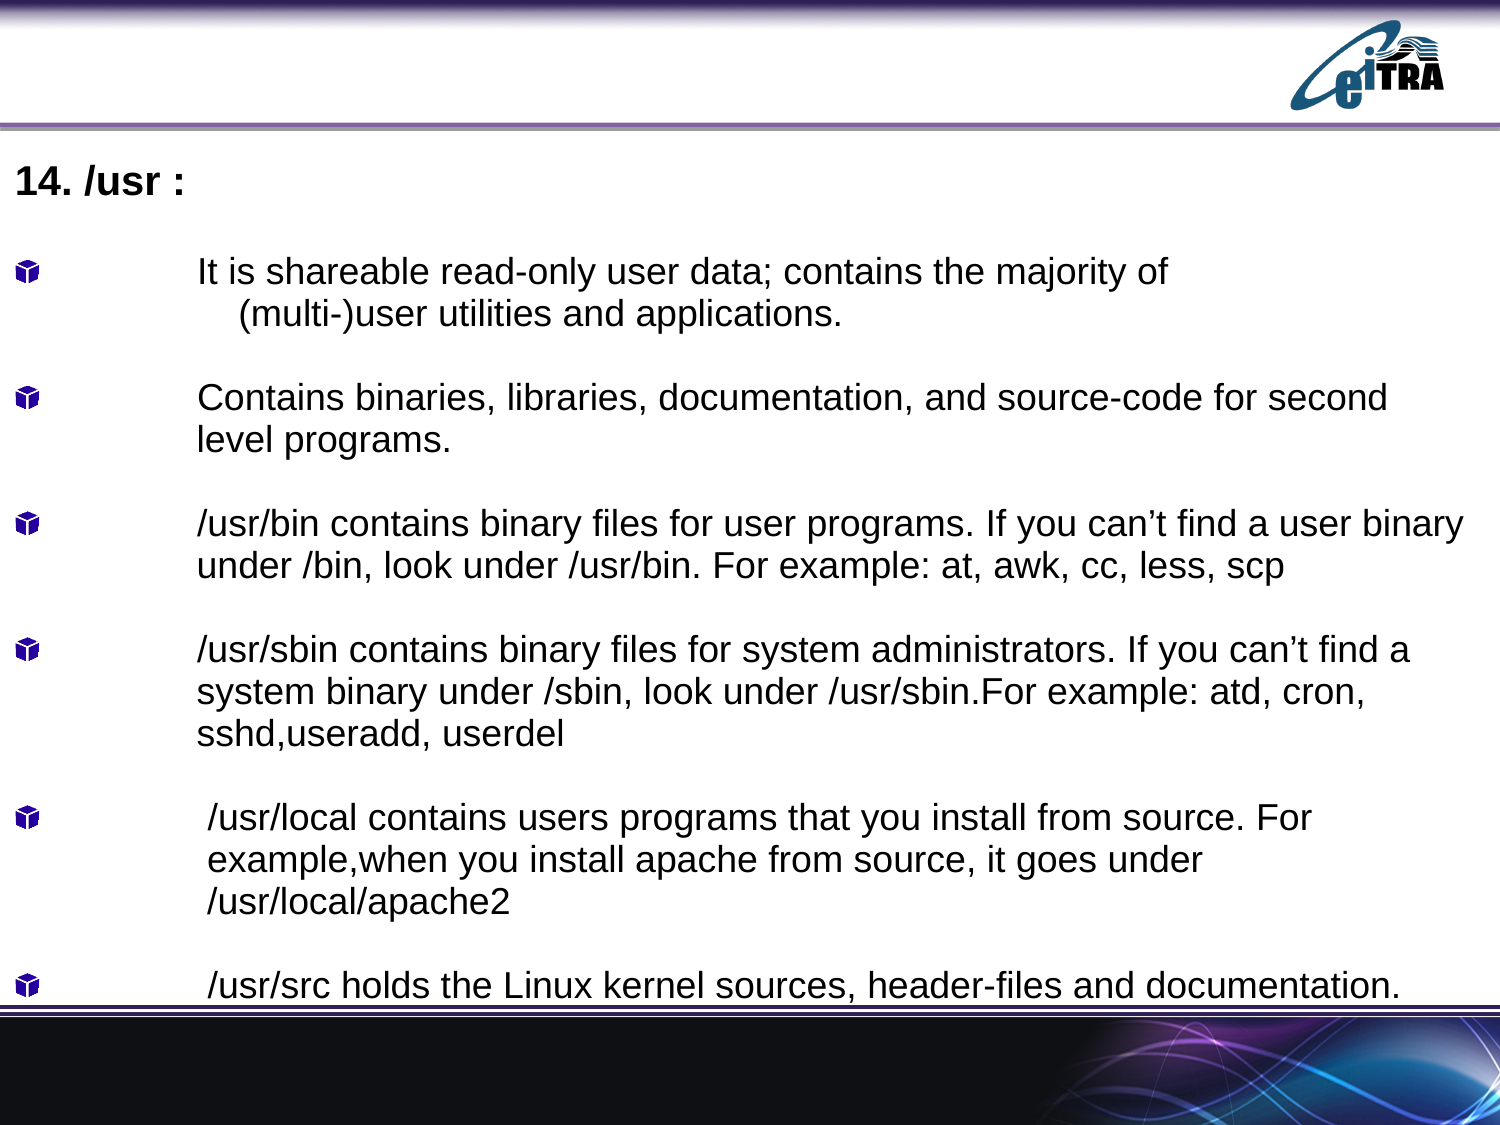

14. /usr :
 It is shareable read-only user data; contains the majority of (multi-)user utilities and applications.
 Contains binaries, libraries, documentation, and source-code for second level programs.
 /usr/bin contains binary files for user programs. If you can’t find a user binary under /bin, look under /usr/bin. For example: at, awk, cc, less, scp
 /usr/sbin contains binary files for system administrators. If you can’t find a system binary under /sbin, look under /usr/sbin.For example: atd, cron, sshd,useradd, userdel
 /usr/local contains users programs that you install from source. For example,when you install apache from source, it goes under /usr/local/apache2
 /usr/src holds the Linux kernel sources, header-files and documentation.